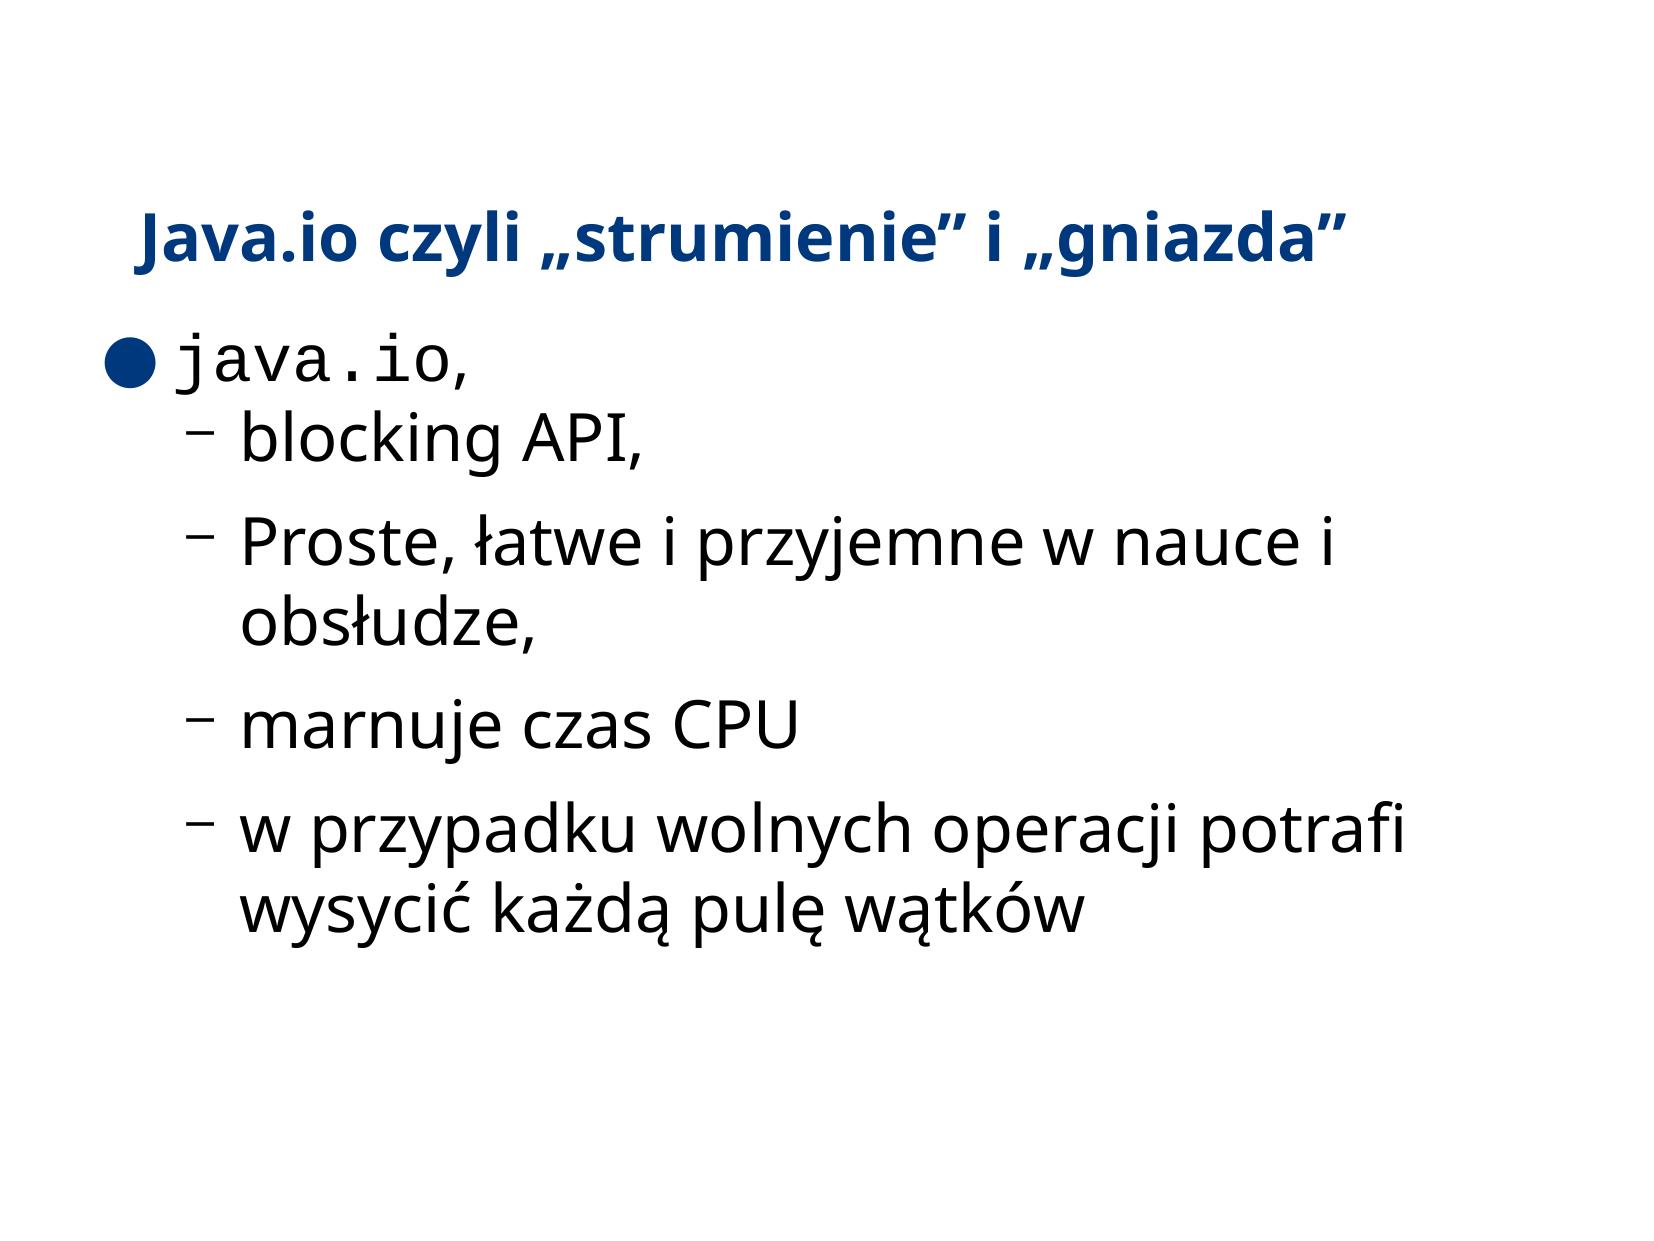

# Java.io czyli „strumienie” i „gniazda”
java.io,
blocking API,
Proste, łatwe i przyjemne w nauce i obsłudze,
marnuje czas CPU
w przypadku wolnych operacji potrafi wysycić każdą pulę wątków